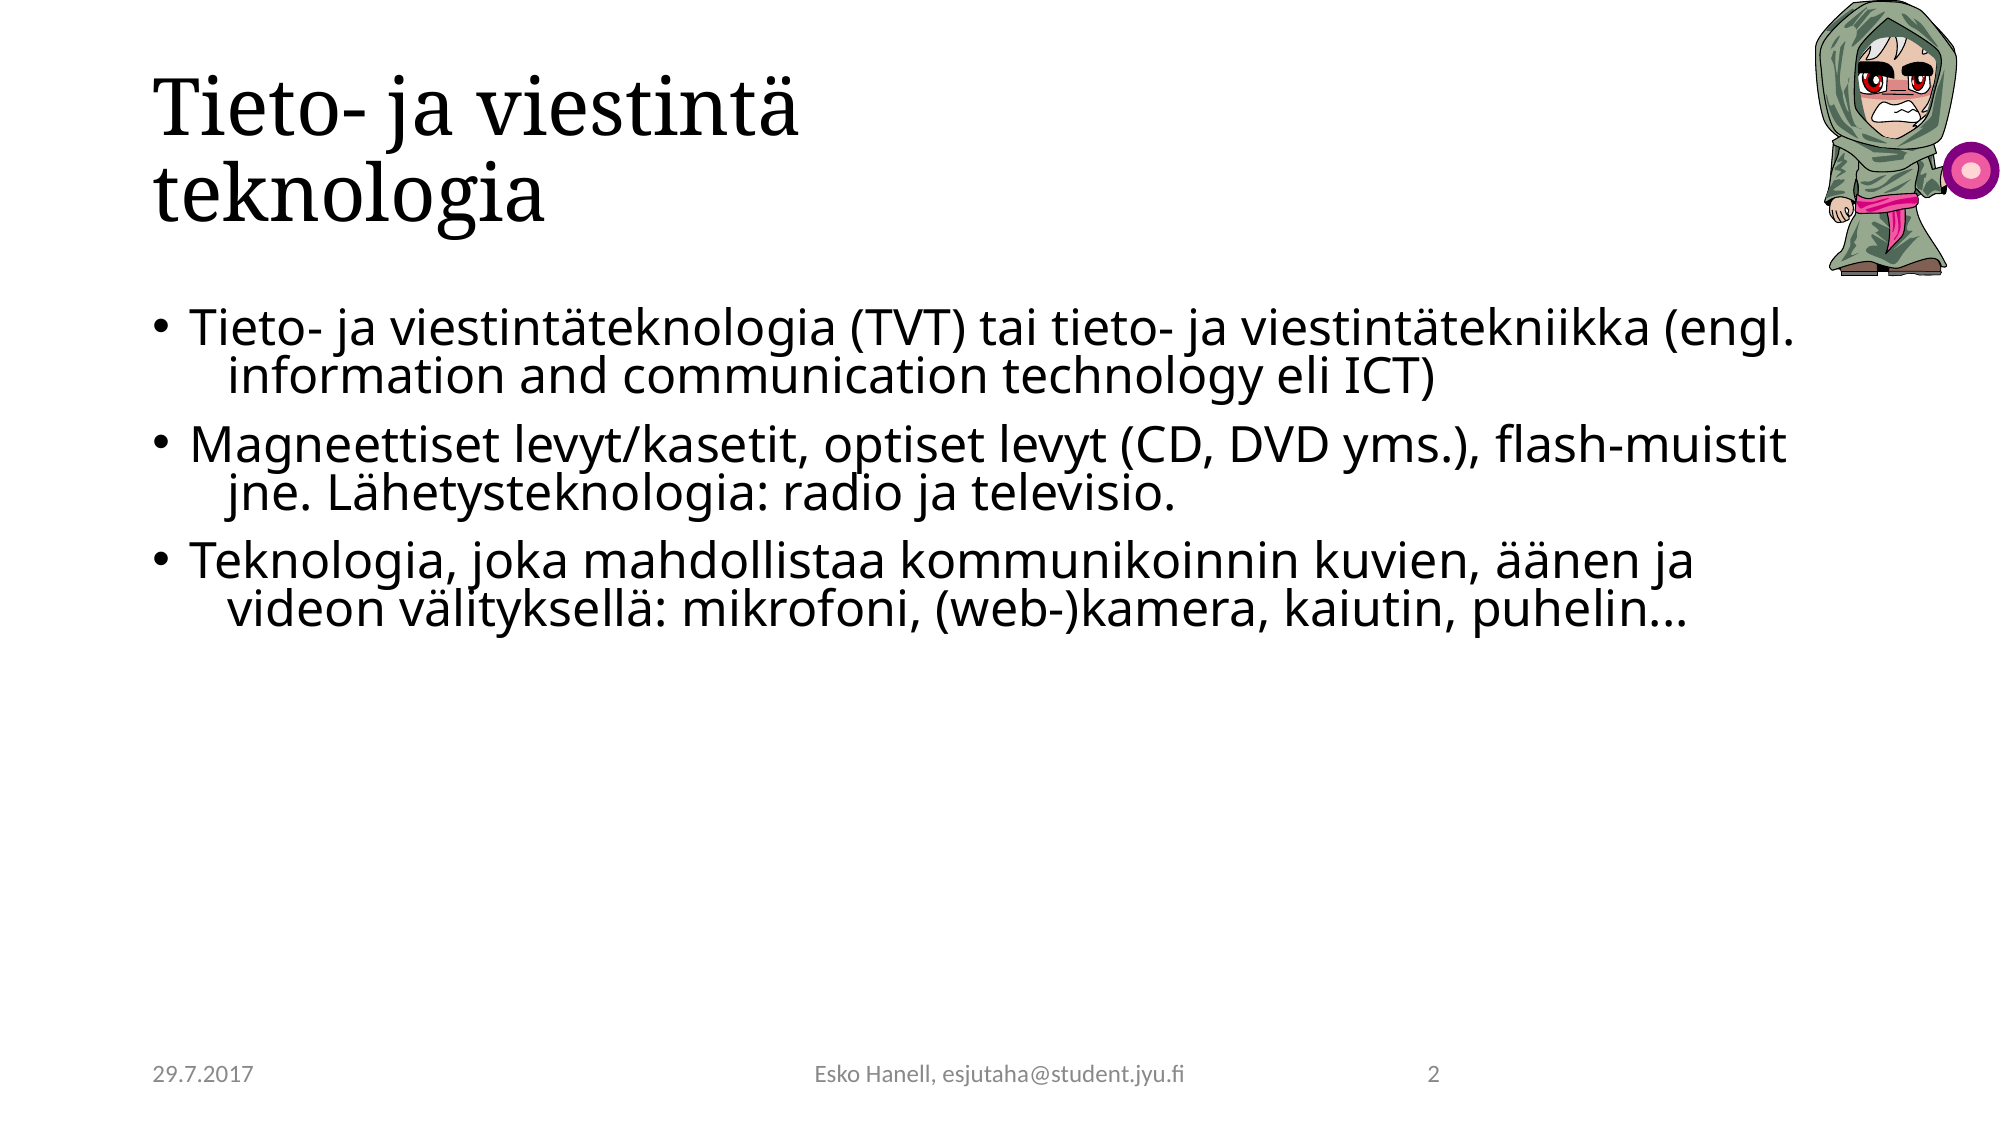

# Tieto- ja viestintä teknologia
Tieto- ja viestintäteknologia (TVT) tai tieto- ja viestintätekniikka (engl. information and communication technology eli ICT)
Magneettiset levyt/kasetit, optiset levyt (CD, DVD yms.), flash-muistit jne. Lähetysteknologia: radio ja televisio.
Teknologia, joka mahdollistaa kommunikoinnin kuvien, äänen ja videon välityksellä: mikrofoni, (web-)kamera, kaiutin, puhelin...
29.7.2017
Esko Hanell, esjutaha@student.jyu.fi